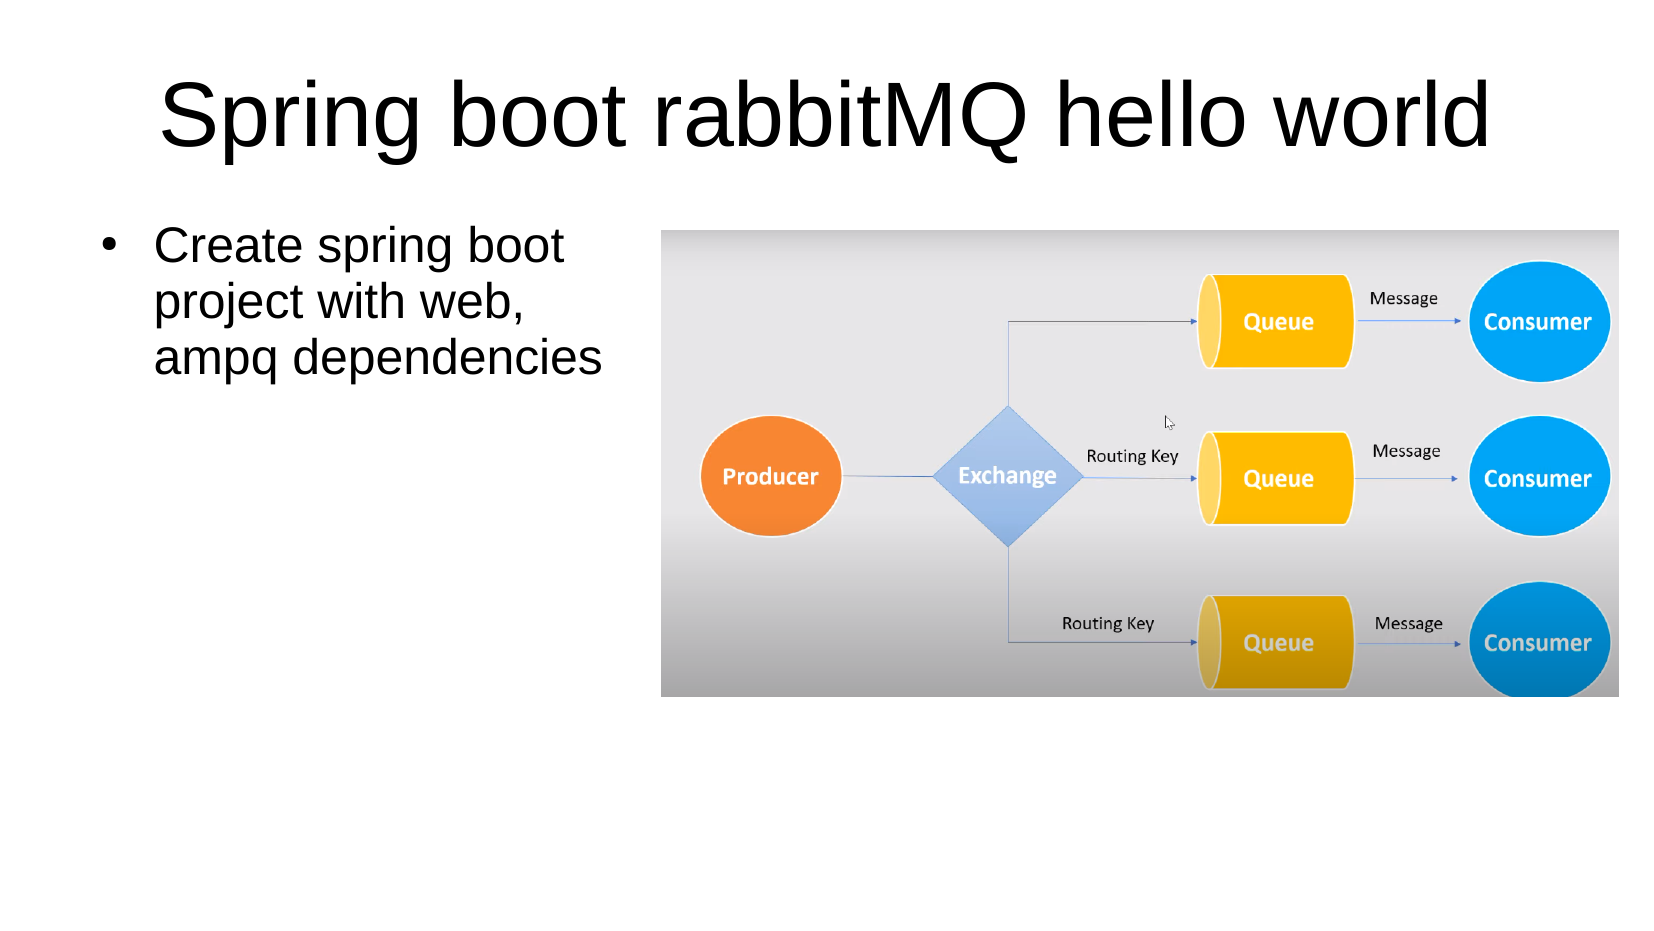

# Spring boot rabbitMQ hello world
Create spring boot project with web, ampq dependencies